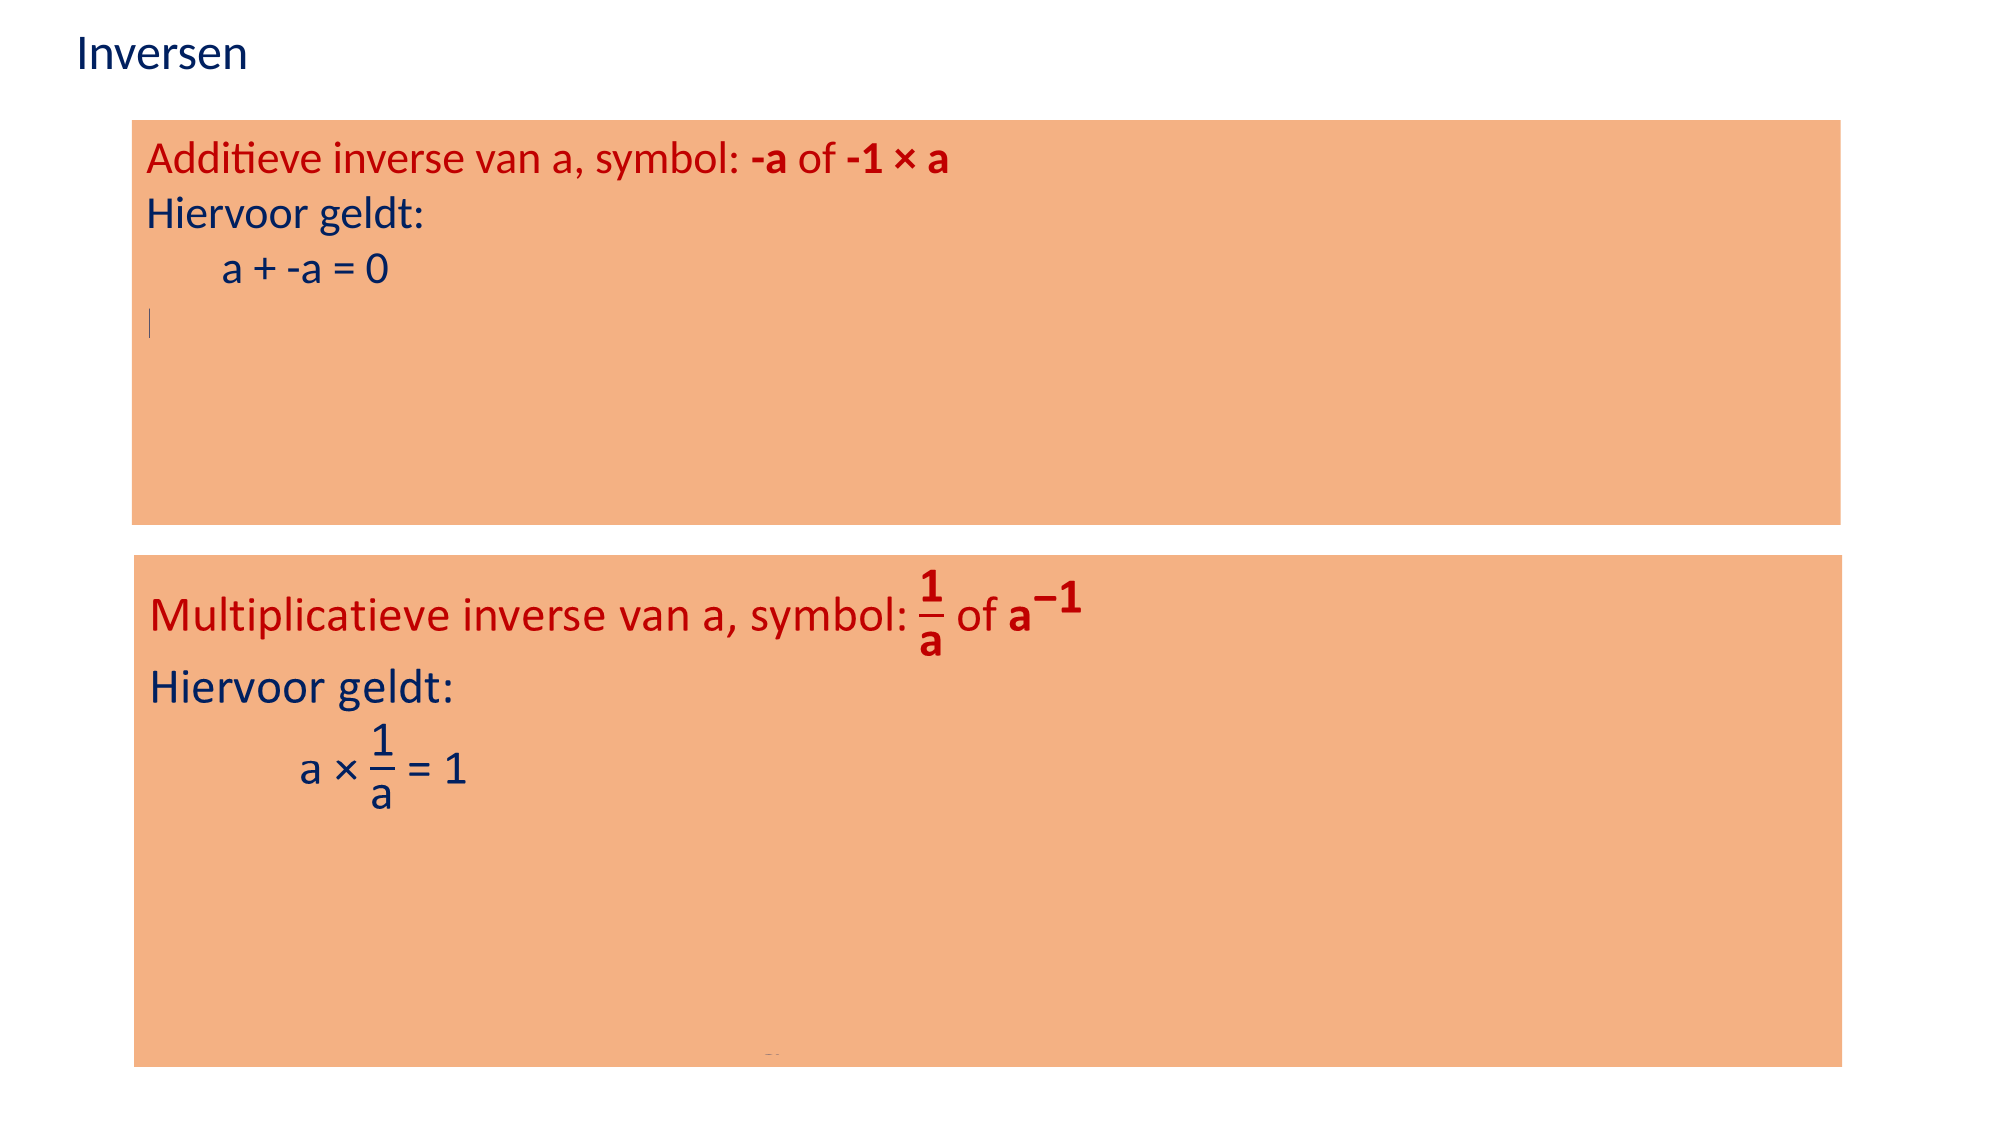

Inversen
Additieve inverse van a, symbol: -a of -1 × a
Hiervoor geldt:
	a + -a = 0
Dus ook:
	a + -a = 0
	a + b = b + a  -a + a = 0